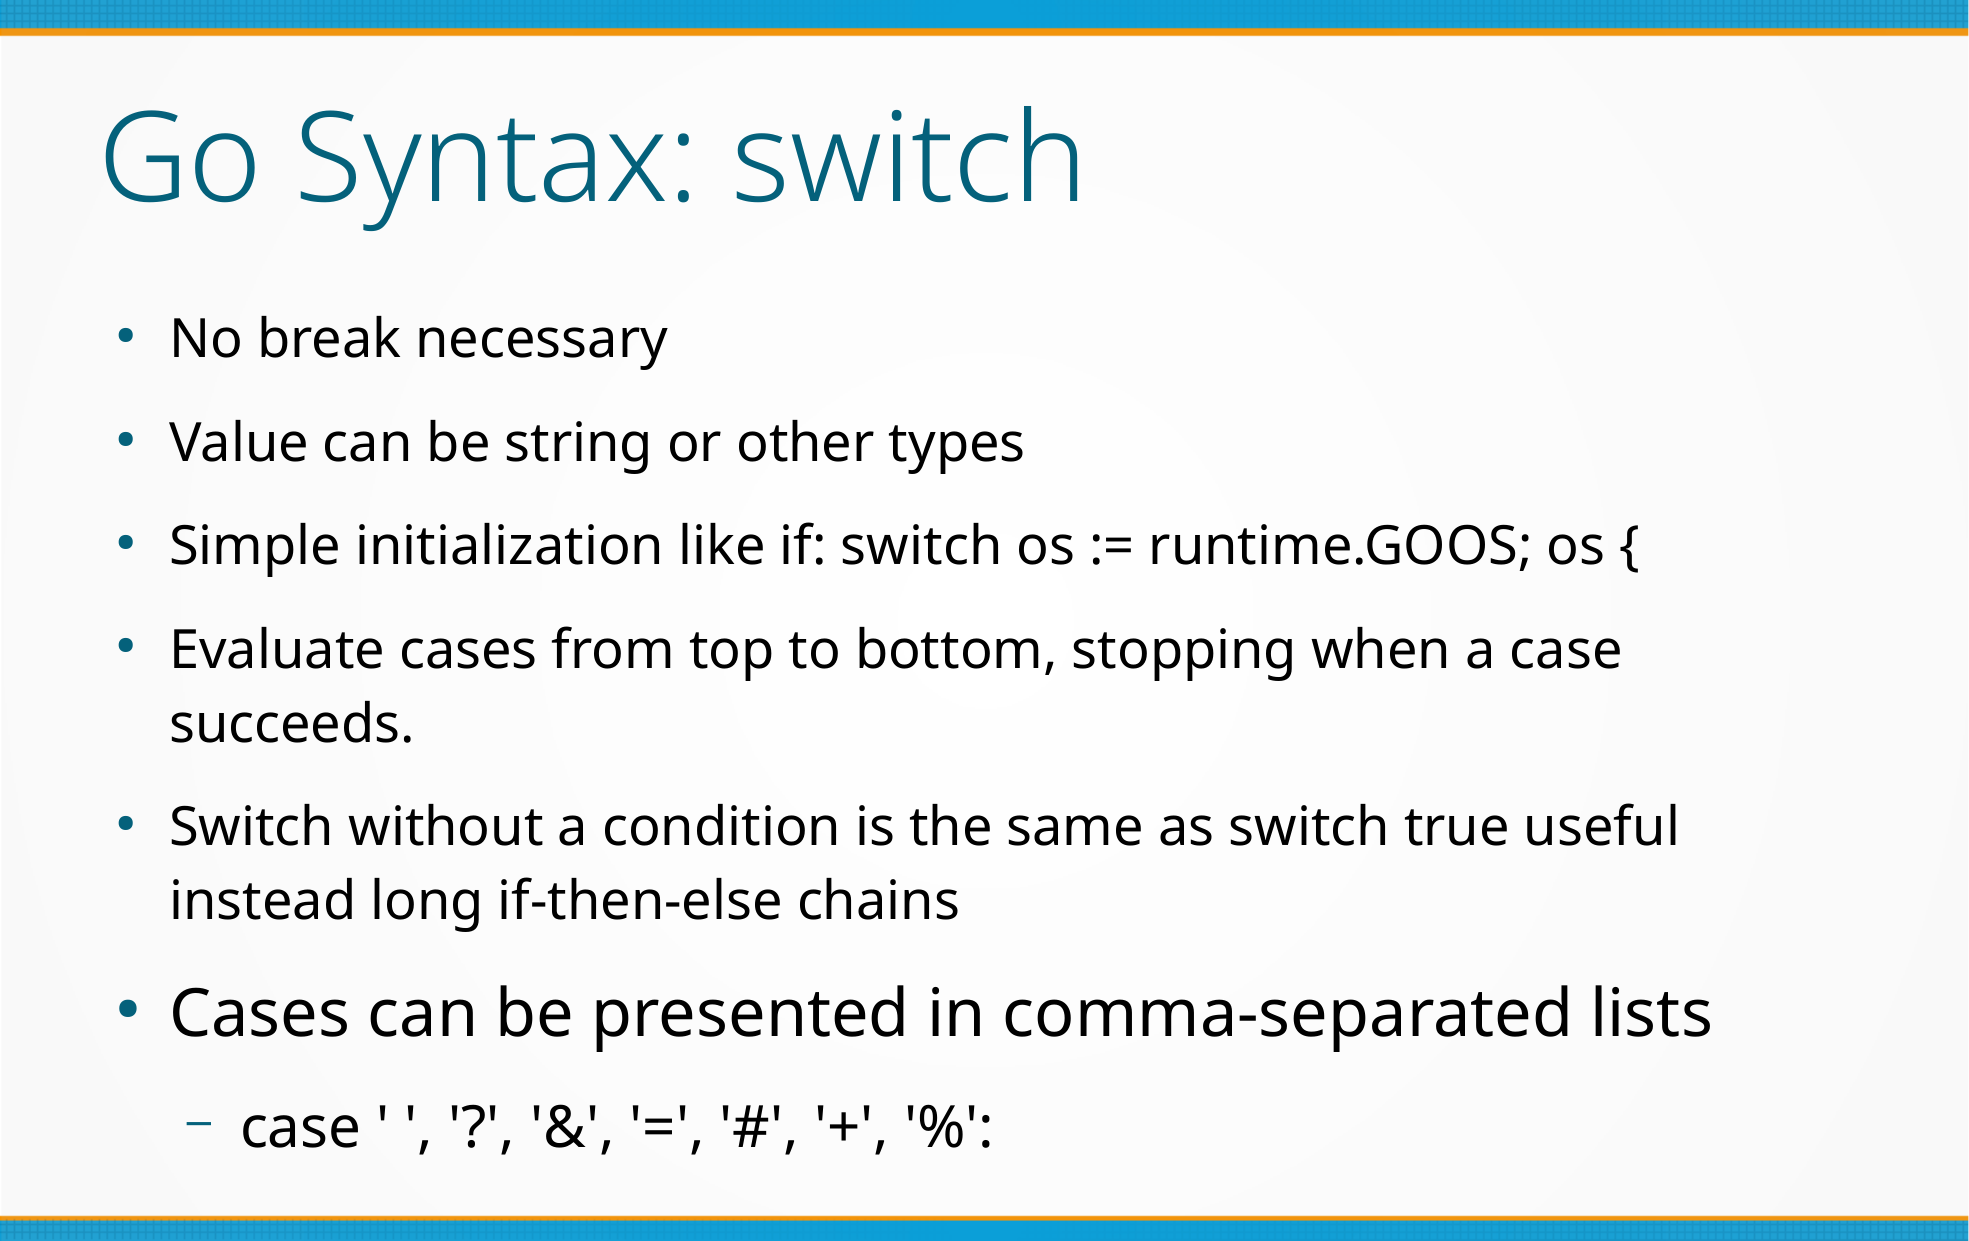

# Go Syntax: switch
No break necessary
Value can be string or other types
Simple initialization like if: switch os := runtime.GOOS; os {
Evaluate cases from top to bottom, stopping when a case succeeds.
Switch without a condition is the same as switch true useful instead long if-then-else chains
Cases can be presented in comma-separated lists
case ' ', '?', '&', '=', '#', '+', '%':